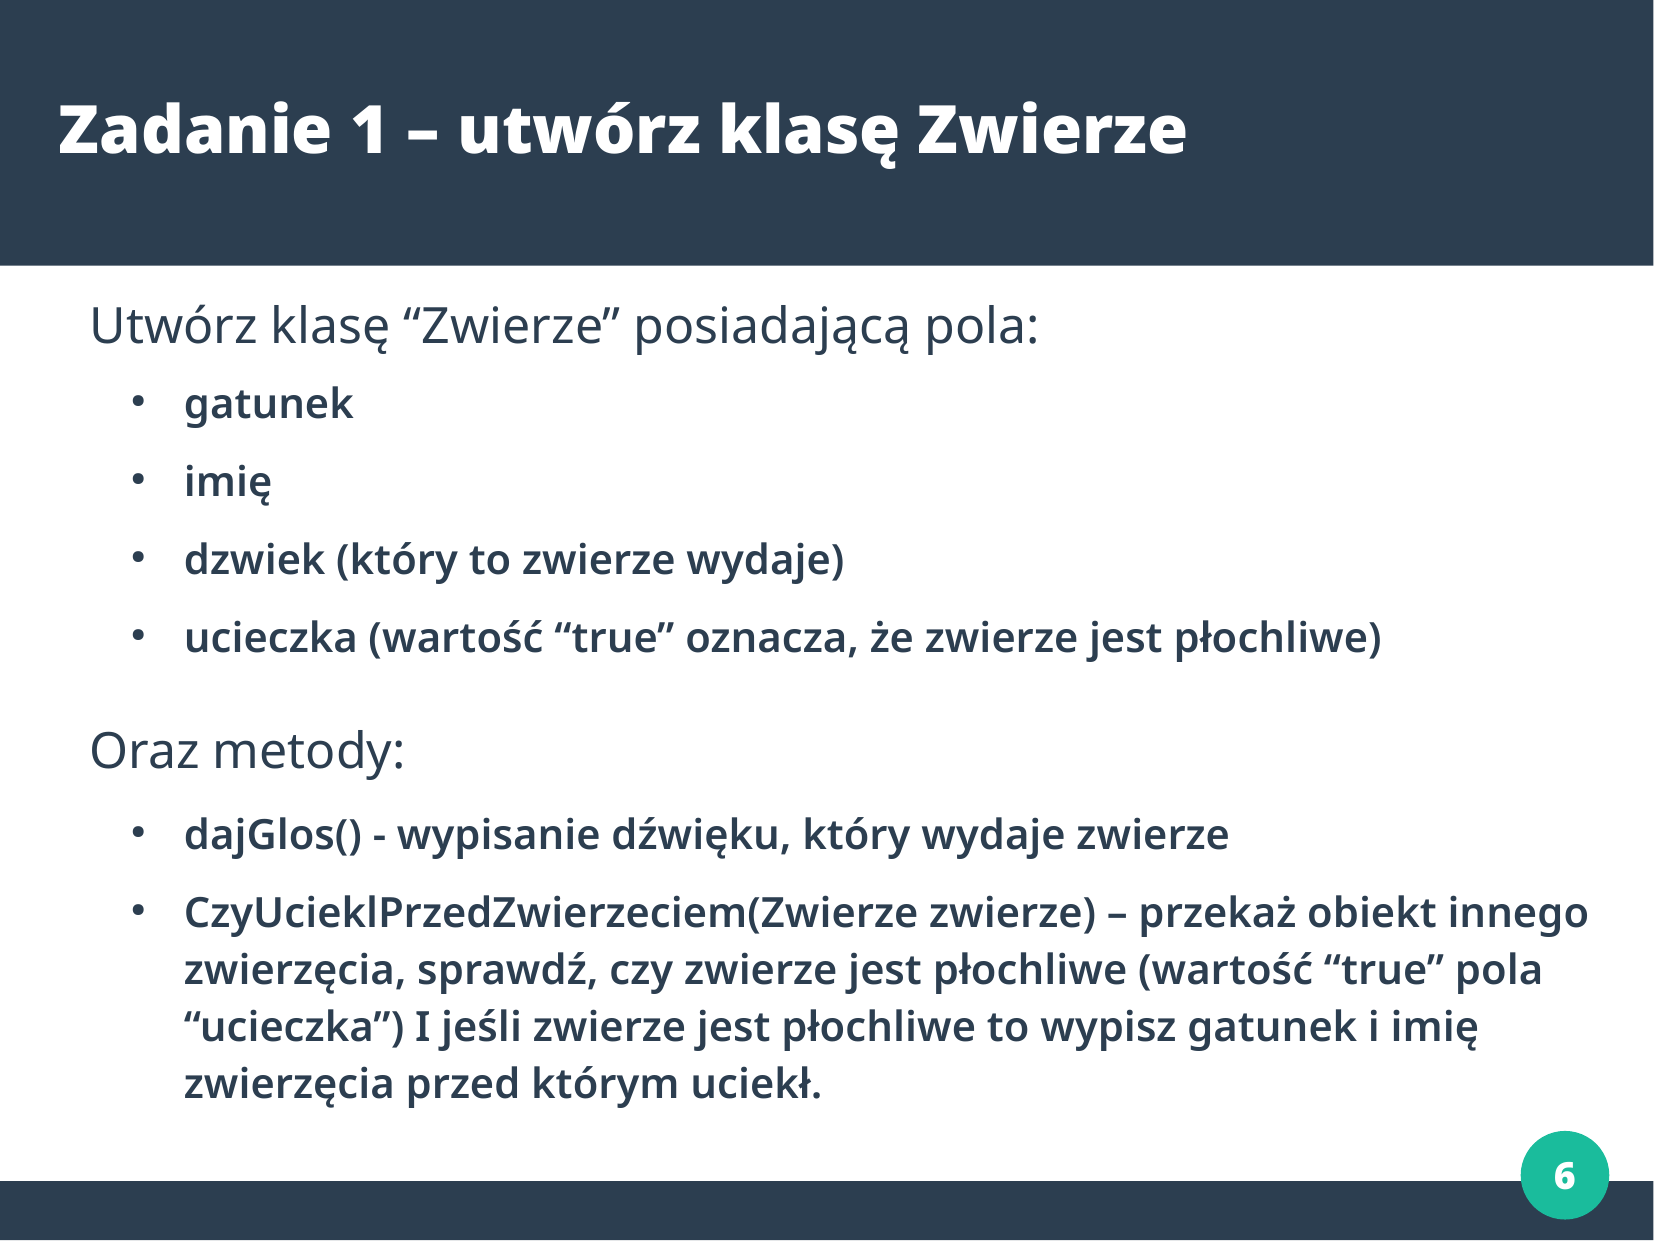

# Zadanie 1 – utwórz klasę Zwierze
Utwórz klasę “Zwierze” posiadającą pola:
gatunek
imię
dzwiek (który to zwierze wydaje)
ucieczka (wartość “true” oznacza, że zwierze jest płochliwe)
Oraz metody:
dajGlos() - wypisanie dźwięku, który wydaje zwierze
CzyUcieklPrzedZwierzeciem(Zwierze zwierze) – przekaż obiekt innego zwierzęcia, sprawdź, czy zwierze jest płochliwe (wartość “true” pola “ucieczka”) I jeśli zwierze jest płochliwe to wypisz gatunek i imię zwierzęcia przed którym uciekł.
6